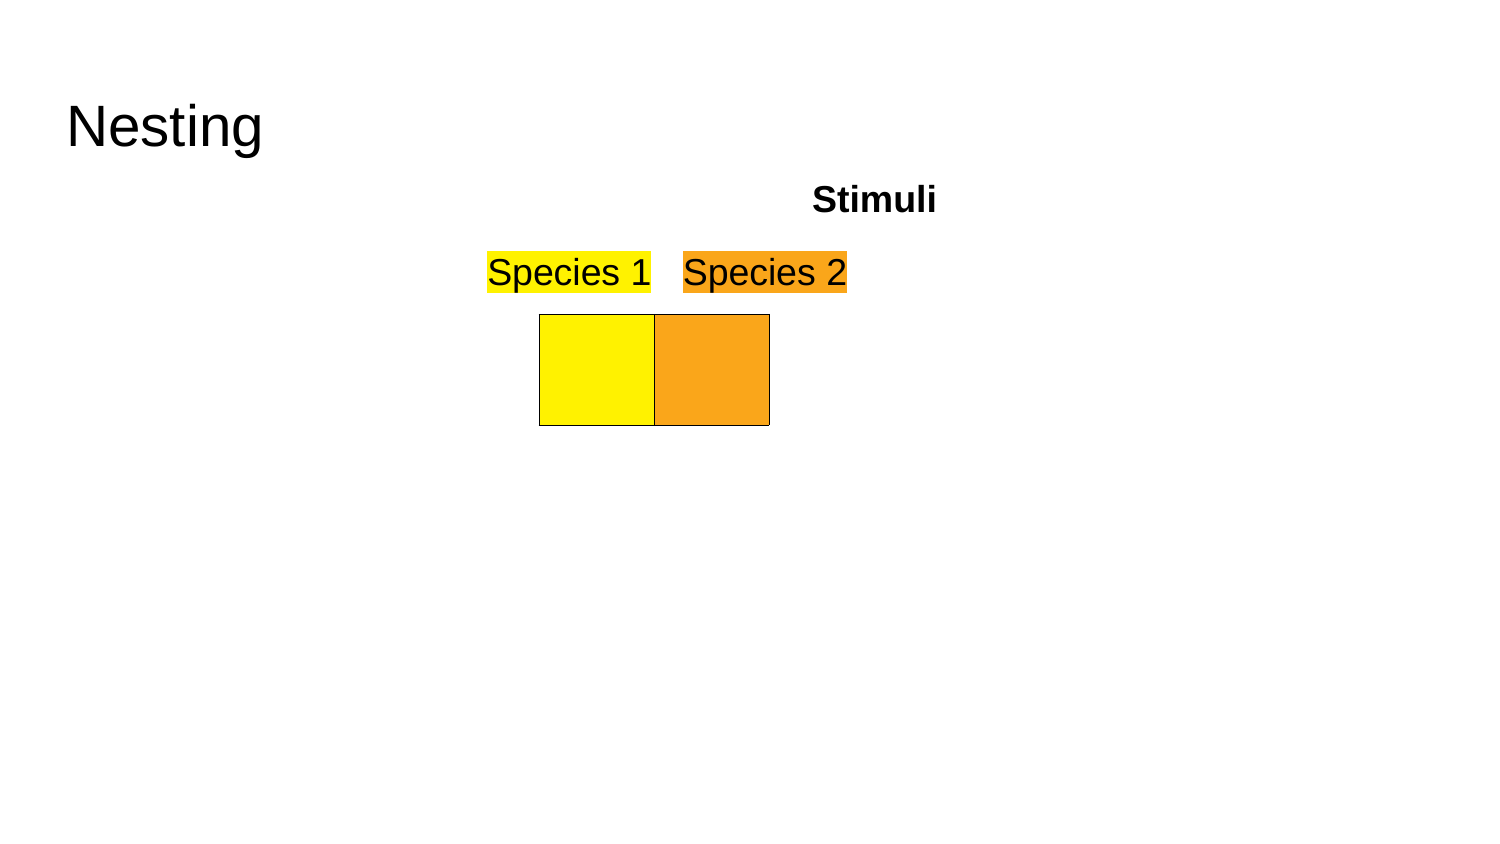

# Nesting
Stimuli
Species 1 Species 2
| | |
| --- | --- |